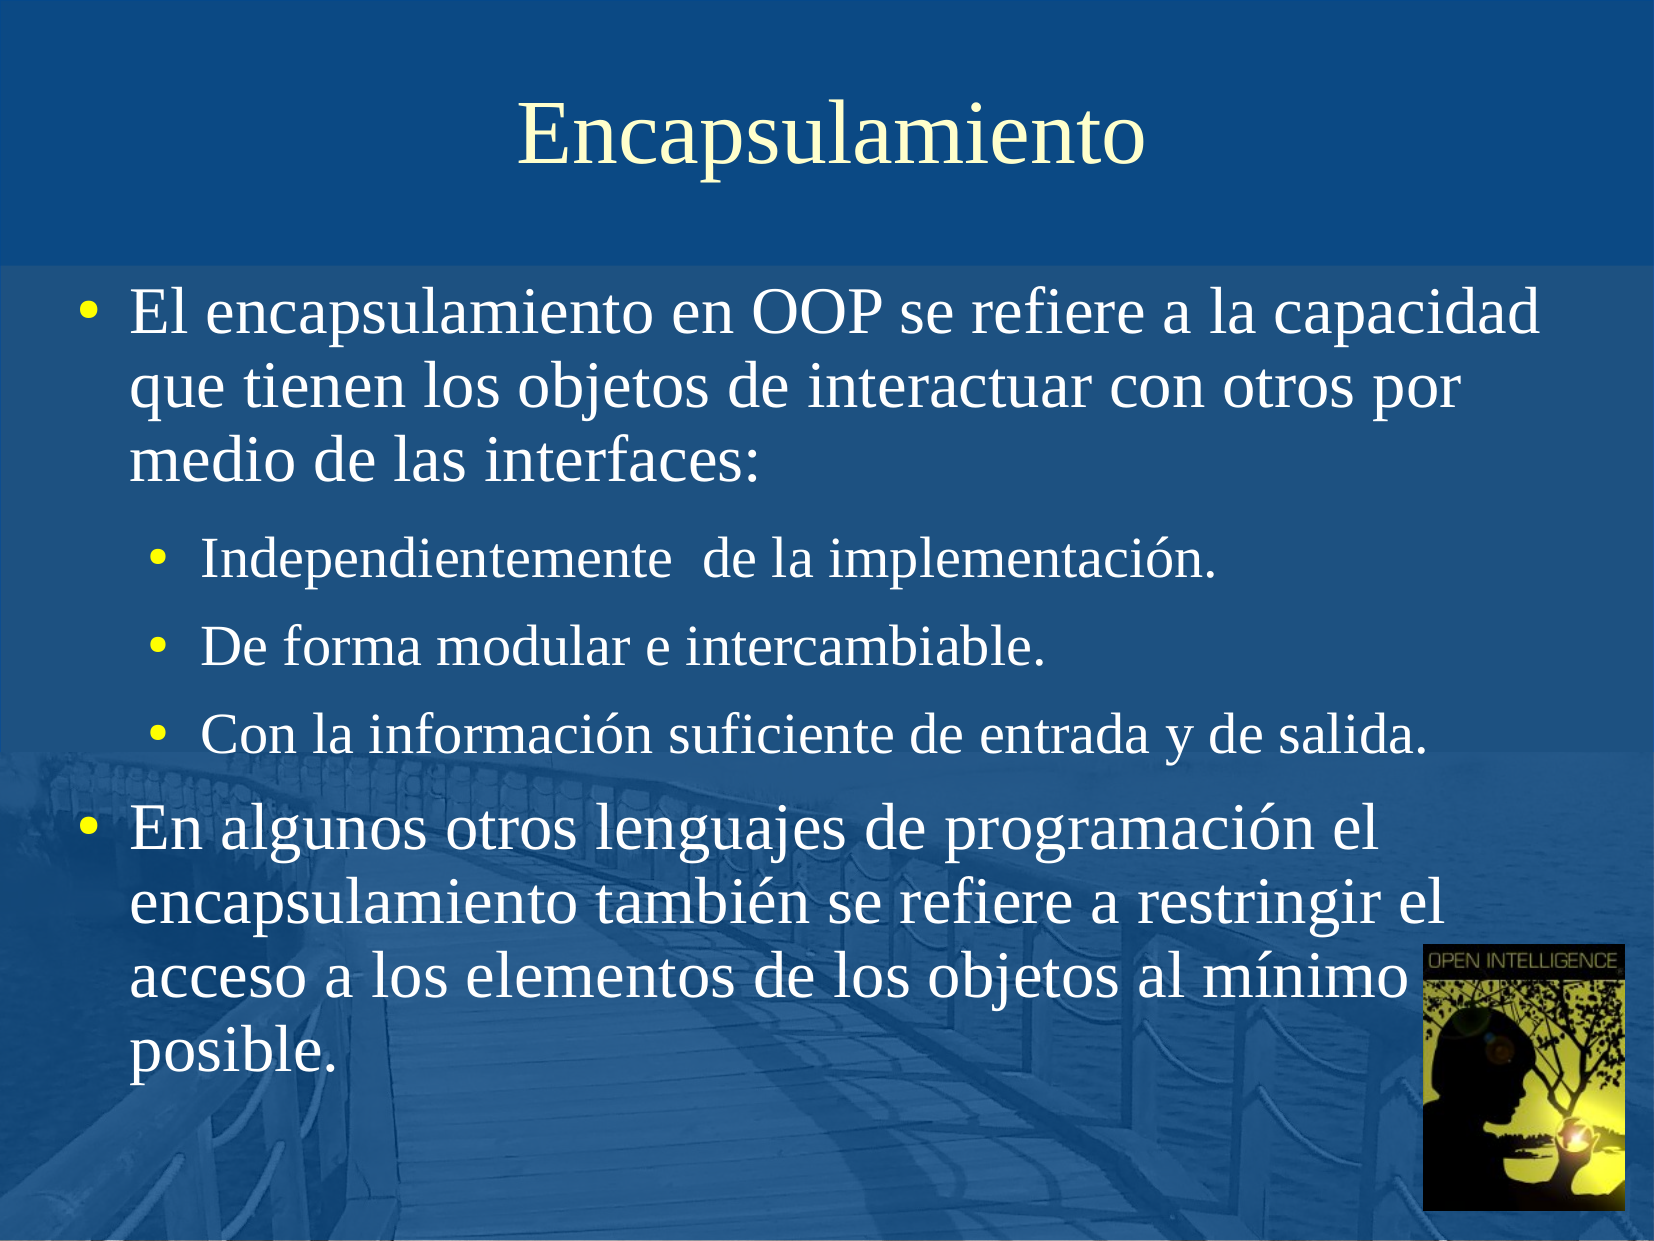

# Encapsulamiento
El encapsulamiento en OOP se refiere a la capacidad que tienen los objetos de interactuar con otros por medio de las interfaces:
Independientemente de la implementación.
De forma modular e intercambiable.
Con la información suficiente de entrada y de salida.
En algunos otros lenguajes de programación el encapsulamiento también se refiere a restringir el acceso a los elementos de los objetos al mínimo posible.